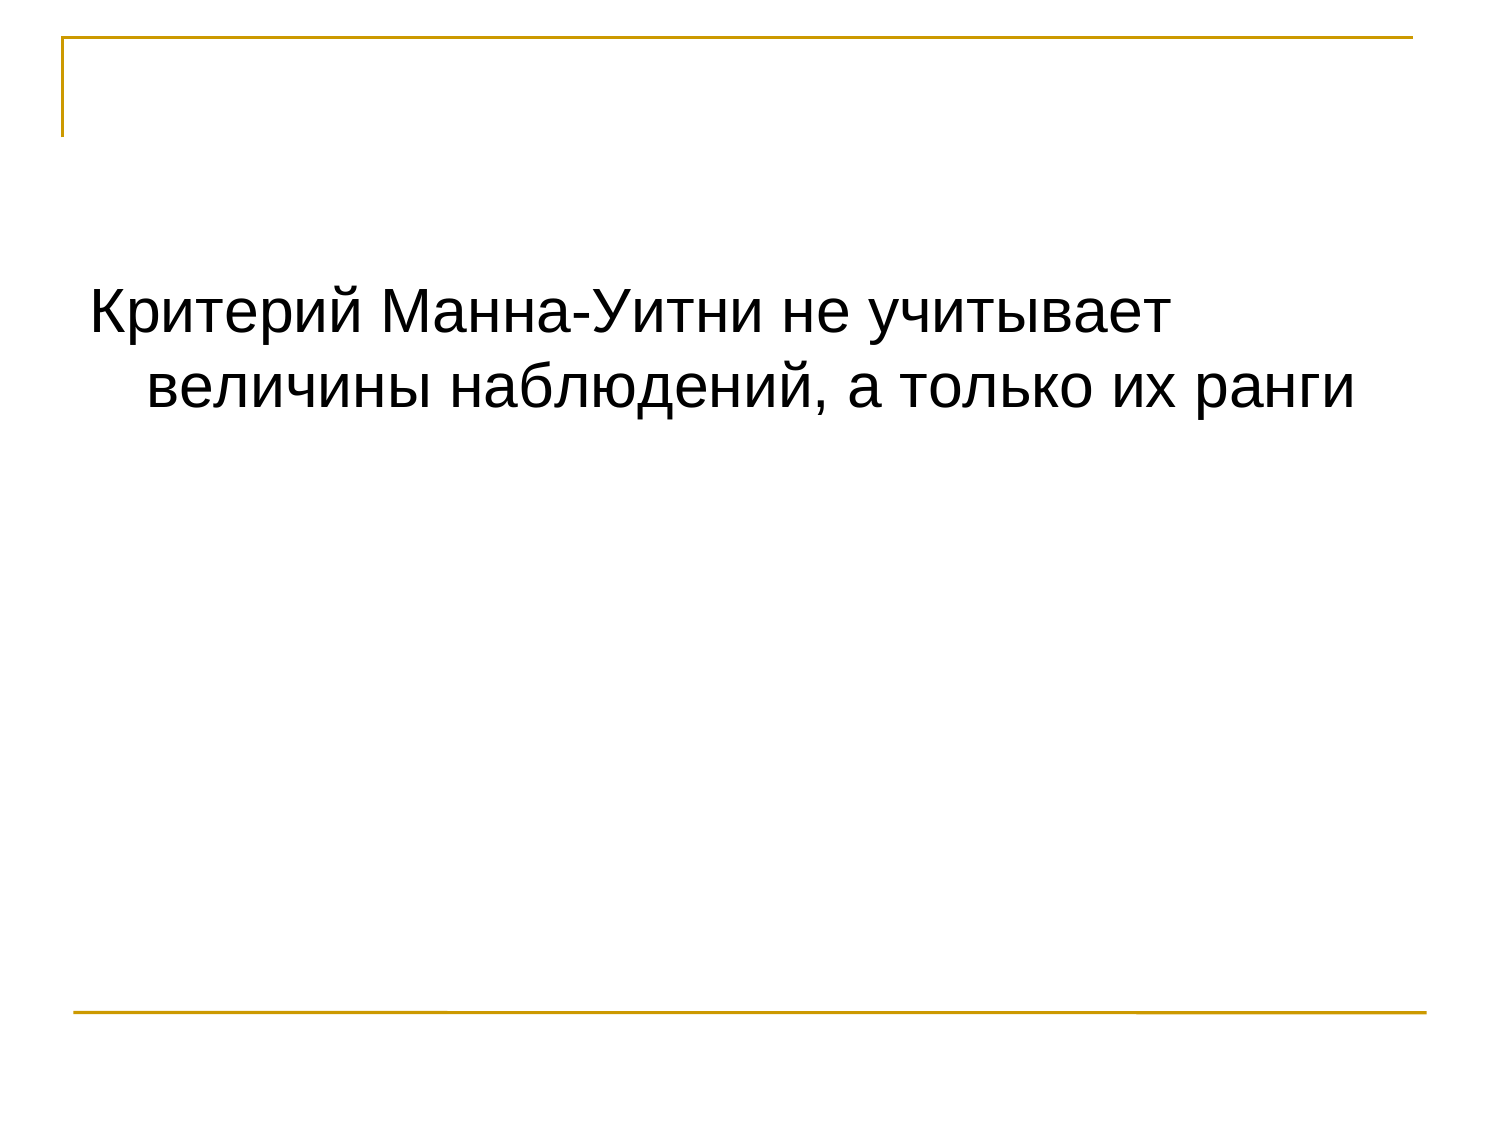

#
Критерий Манна-Уитни не учитывает величины наблюдений, а только их ранги